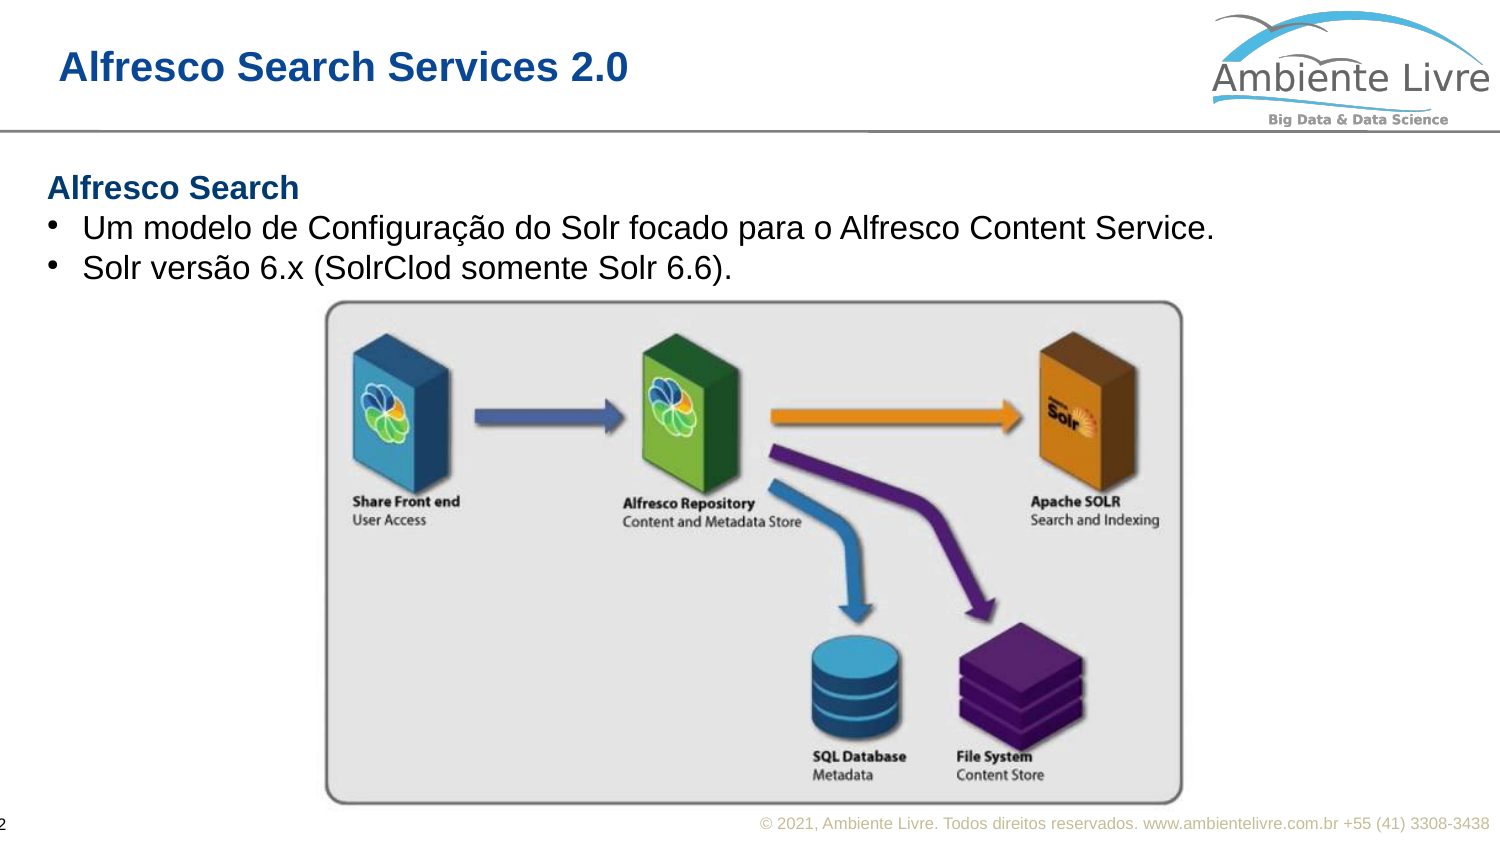

# Alfresco Search Services 2.0
Alfresco Search
Um modelo de Configuração do Solr focado para o Alfresco Content Service.
Solr versão 6.x (SolrClod somente Solr 6.6).